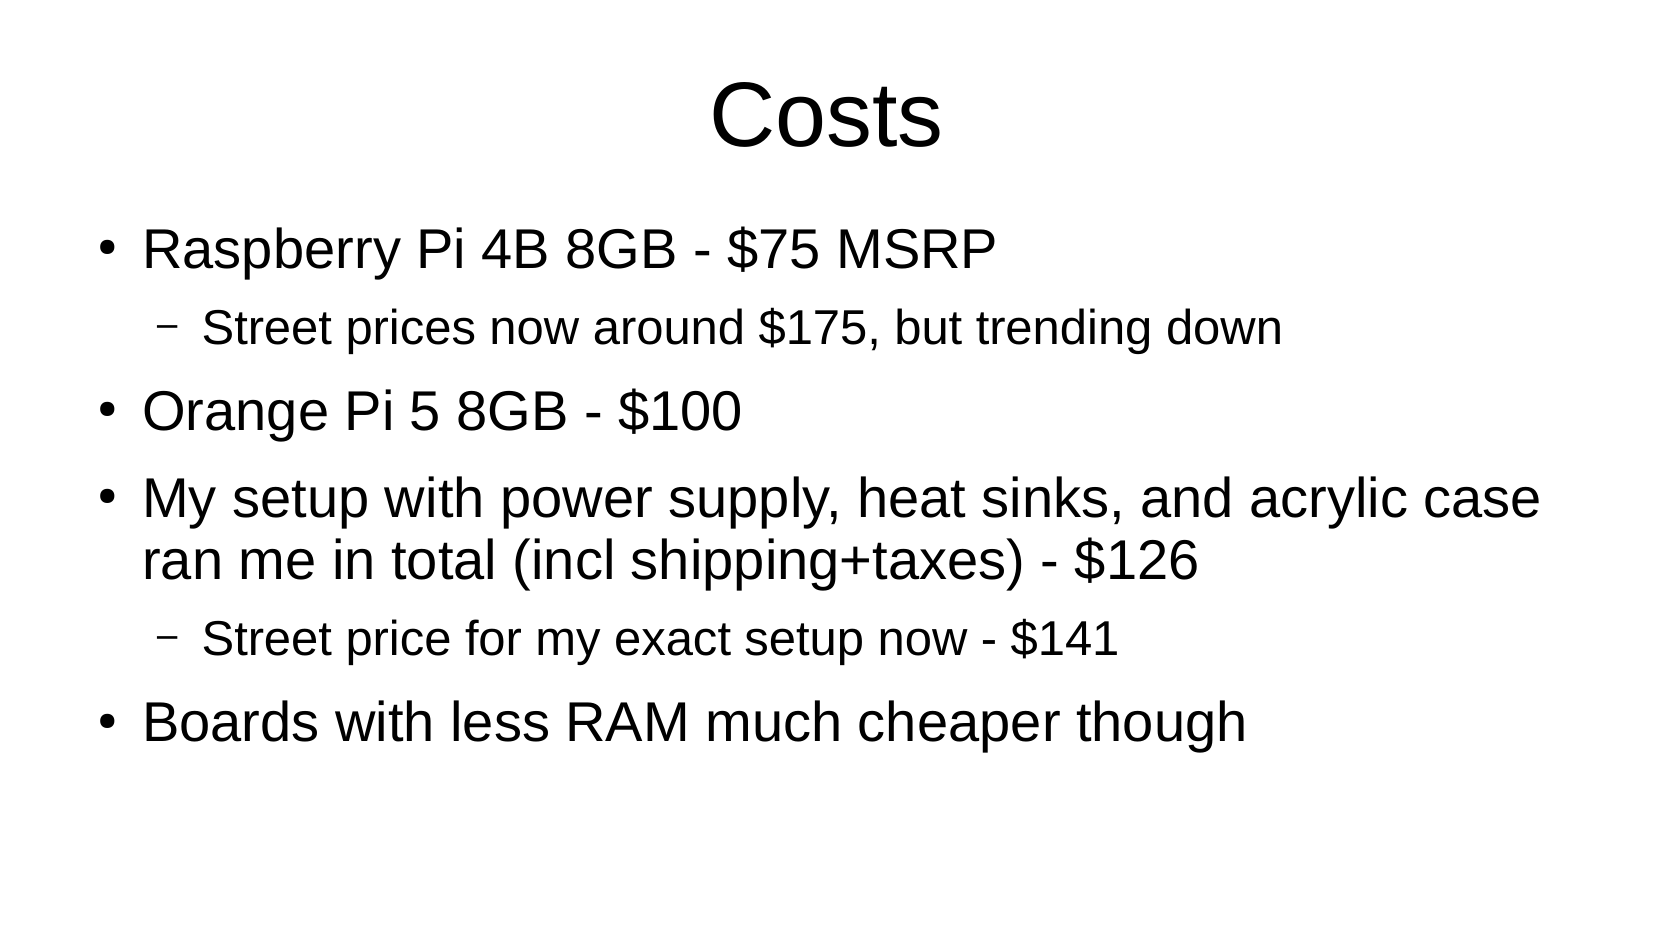

# Costs
Raspberry Pi 4B 8GB - $75 MSRP
Street prices now around $175, but trending down
Orange Pi 5 8GB - $100
My setup with power supply, heat sinks, and acrylic case ran me in total (incl shipping+taxes) - $126
Street price for my exact setup now - $141
Boards with less RAM much cheaper though